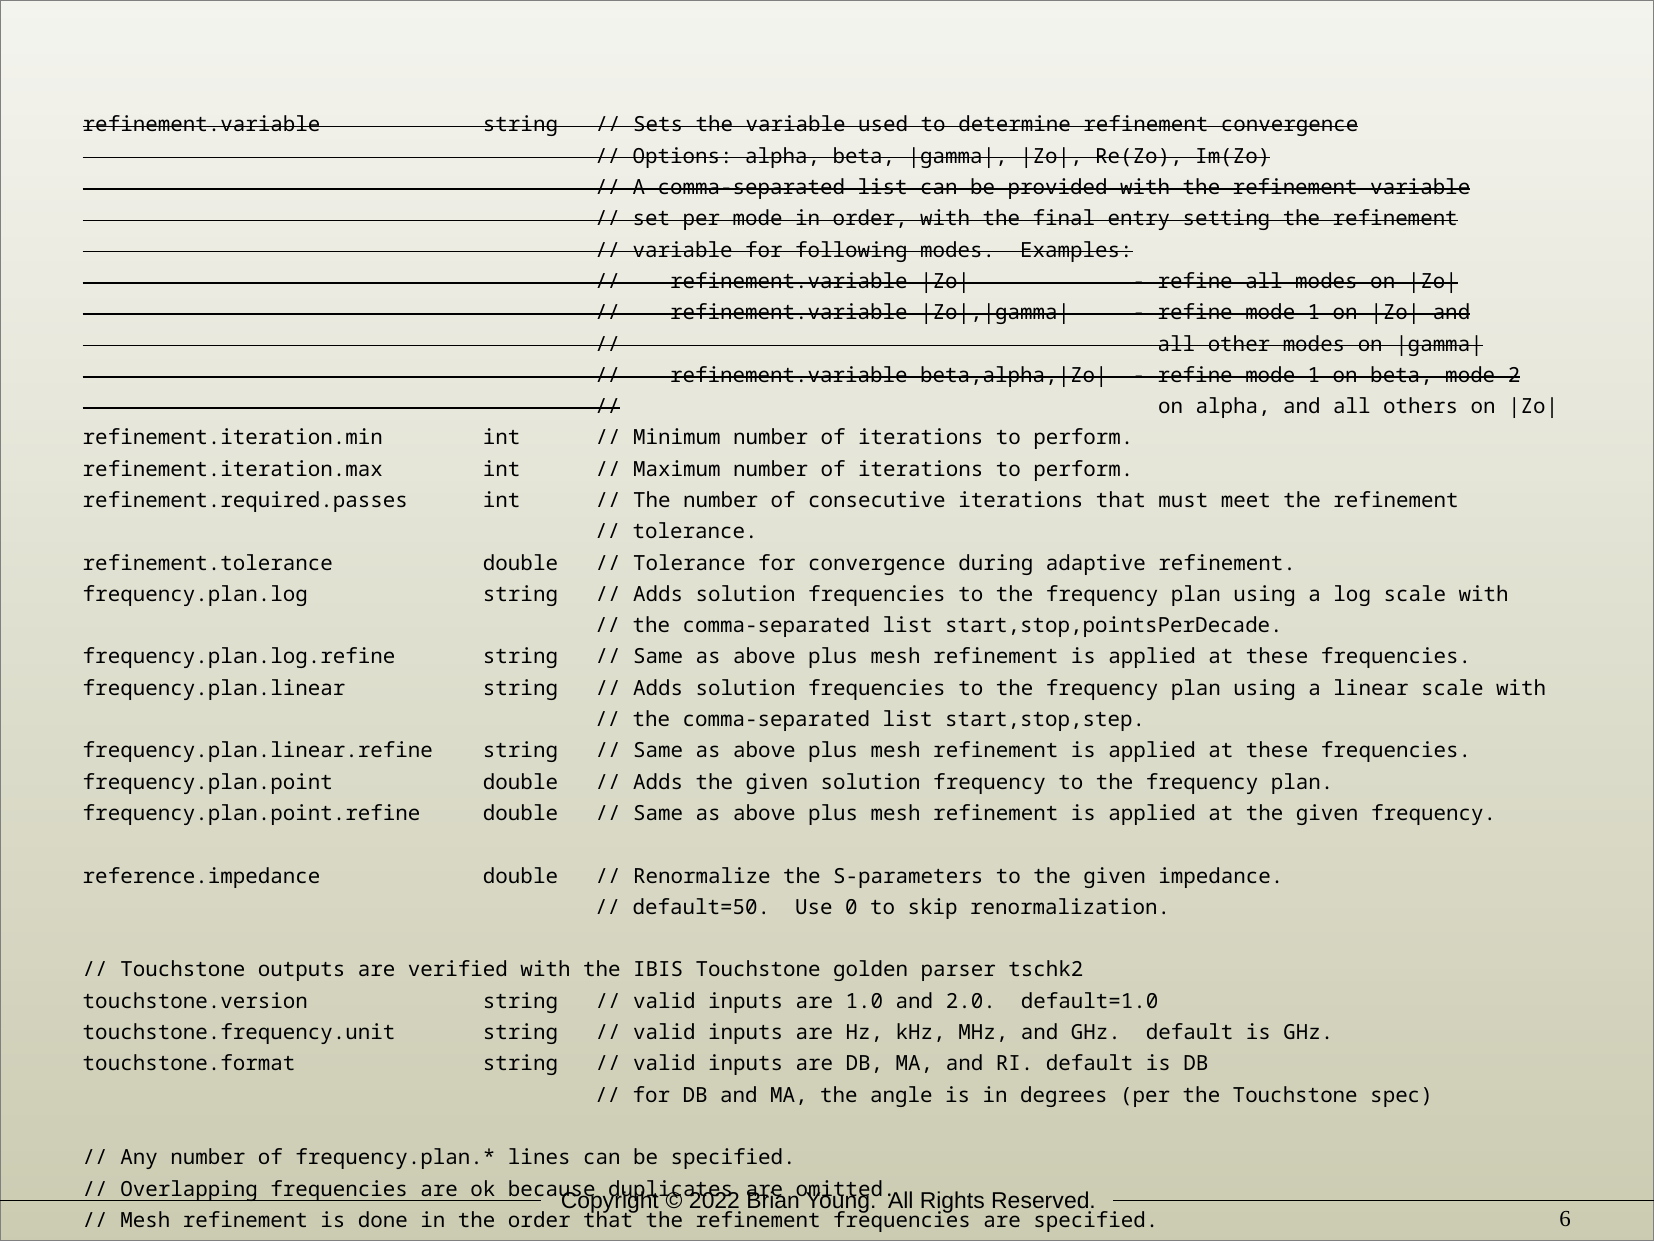

# refinement.variable string // Sets the variable used to determine refinement convergence
 // Options: alpha, beta, |gamma|, |Zo|, Re(Zo), Im(Zo)
 // A comma-separated list can be provided with the refinement variable
 // set per mode in order, with the final entry setting the refinement
 // variable for following modes. Examples:
 // refinement.variable |Zo| - refine all modes on |Zo|
 // refinement.variable |Zo|,|gamma| - refine mode 1 on |Zo| and
 // all other modes on |gamma|
 // refinement.variable beta,alpha,|Zo| - refine mode 1 on beta, mode 2
 // on alpha, and all others on |Zo|
refinement.iteration.min int // Minimum number of iterations to perform.
refinement.iteration.max int // Maximum number of iterations to perform.
refinement.required.passes int // The number of consecutive iterations that must meet the refinement
 // tolerance.
refinement.tolerance double // Tolerance for convergence during adaptive refinement.
frequency.plan.log string // Adds solution frequencies to the frequency plan using a log scale with
 // the comma-separated list start,stop,pointsPerDecade.
frequency.plan.log.refine string // Same as above plus mesh refinement is applied at these frequencies.
frequency.plan.linear string // Adds solution frequencies to the frequency plan using a linear scale with
 // the comma-separated list start,stop,step.
frequency.plan.linear.refine string // Same as above plus mesh refinement is applied at these frequencies.
frequency.plan.point double // Adds the given solution frequency to the frequency plan.
frequency.plan.point.refine double // Same as above plus mesh refinement is applied at the given frequency.
reference.impedance double // Renormalize the S-parameters to the given impedance.
 // default=50. Use 0 to skip renormalization.
// Touchstone outputs are verified with the IBIS Touchstone golden parser tschk2
touchstone.version string // valid inputs are 1.0 and 2.0. default=1.0
touchstone.frequency.unit string // valid inputs are Hz, kHz, MHz, and GHz. default is GHz.
touchstone.format string // valid inputs are DB, MA, and RI. default is DB
 // for DB and MA, the angle is in degrees (per the Touchstone spec)
// Any number of frequency.plan.* lines can be specified.
// Overlapping frequencies are ok because duplicates are omitted.
// Mesh refinement is done in the order that the refinement frequencies are specified.
solution.modes int // number of modes to solve
solution.temperature double // Solution temperature, which is used for materials selection.
solution.2D.tolerance double // Tolerance for the 2D eigenvalue solution and H field calculation.
 // Can be set as a comma-separated list to provide values per mode.
 // See refinement.variable on how the values are applied to the modes.
solution.3D.tolerance double // Tolerance for the 3D field solutions
solution.iteration.limit int // Iteration limit for the iterative eigenvalue and Hfield solvers.
solution.modes.buffer int // Additional number of modes over solution.modes to solve.
 // Increase this value if not all of the solution.modes solutions are found.
6